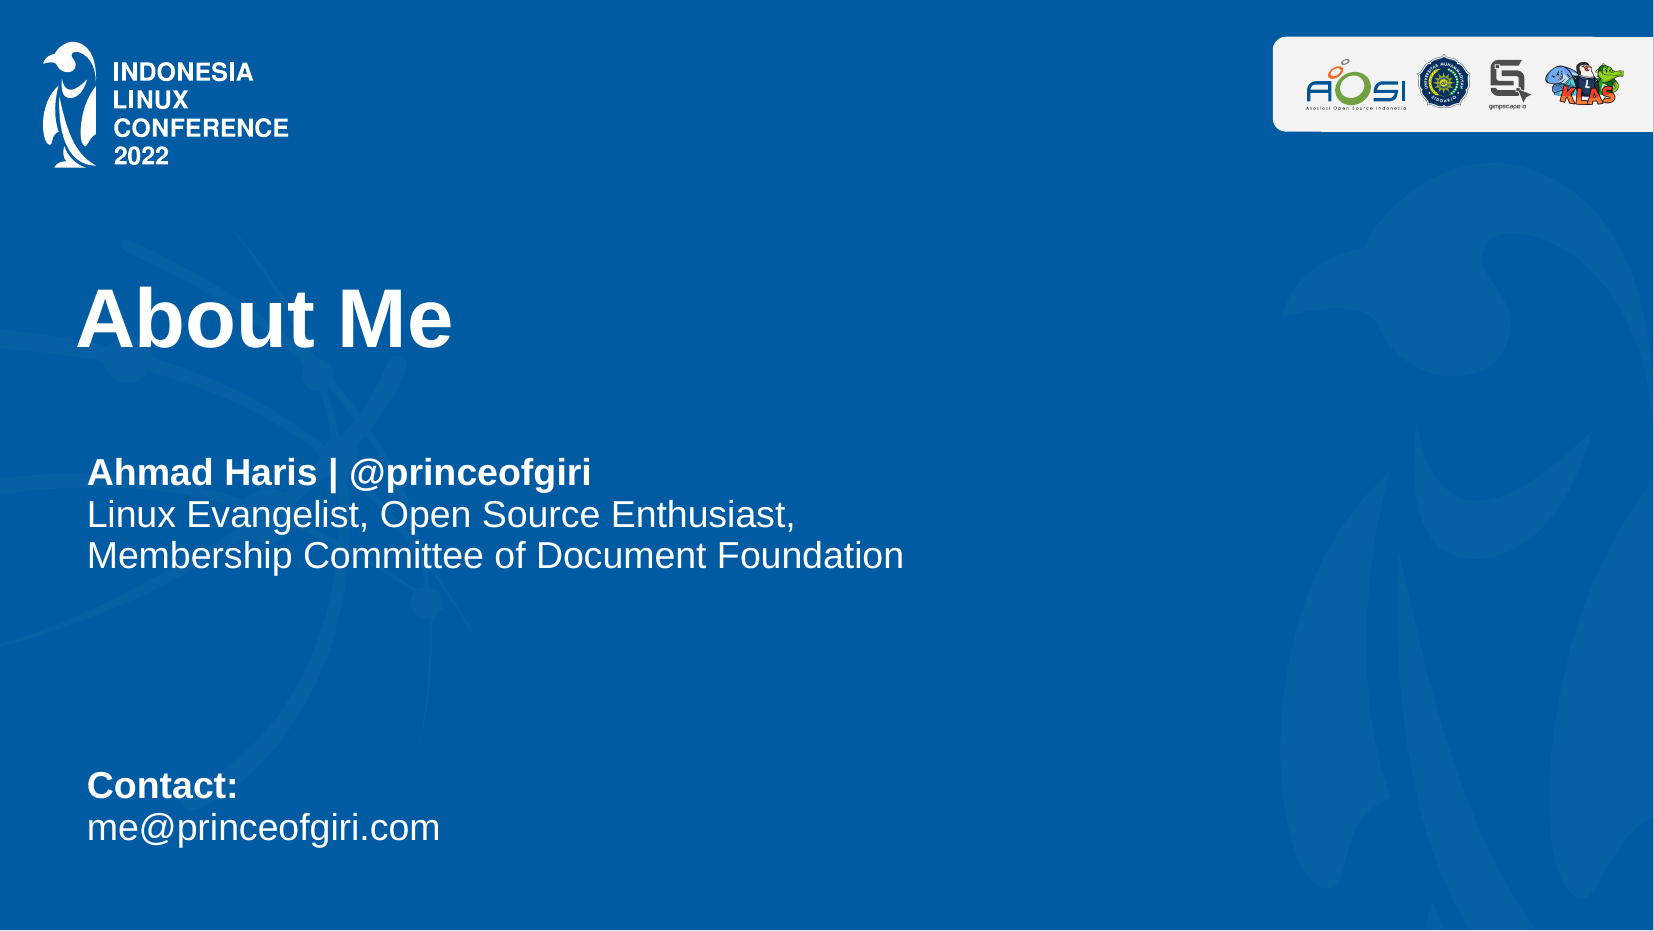

About Me
Ahmad Haris | @princeofgiri
Linux Evangelist, Open Source Enthusiast,
Membership Committee of Document Foundation
Contact:
me@princeofgiri.com